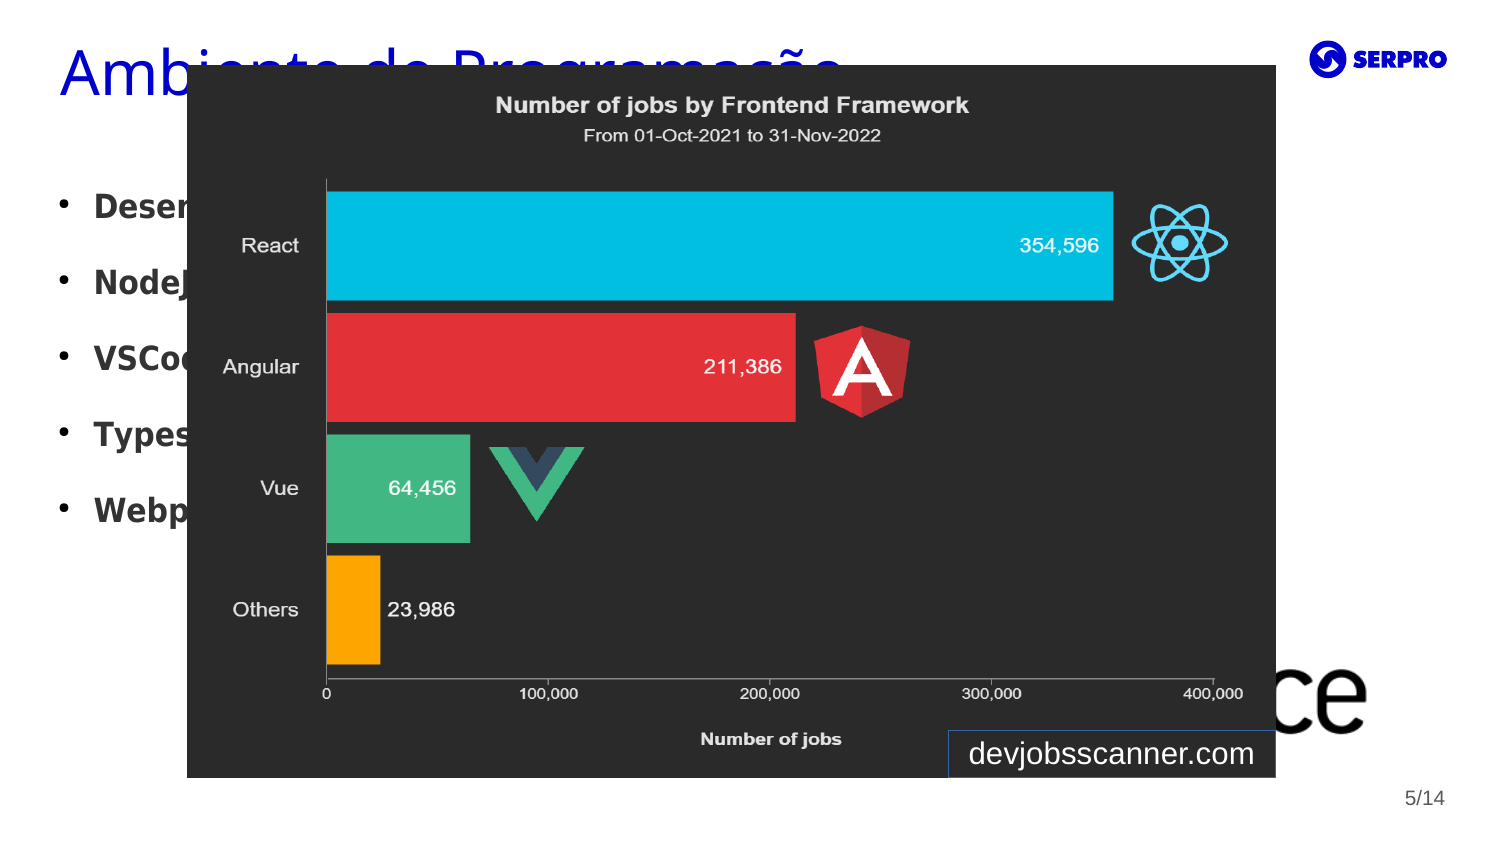

# Ambiente de Programação
devjobsscanner.com
Desenvolvimento Web.
NodeJS/NPM.
VSCode.
Typescript.
Webpack/Webcomp.